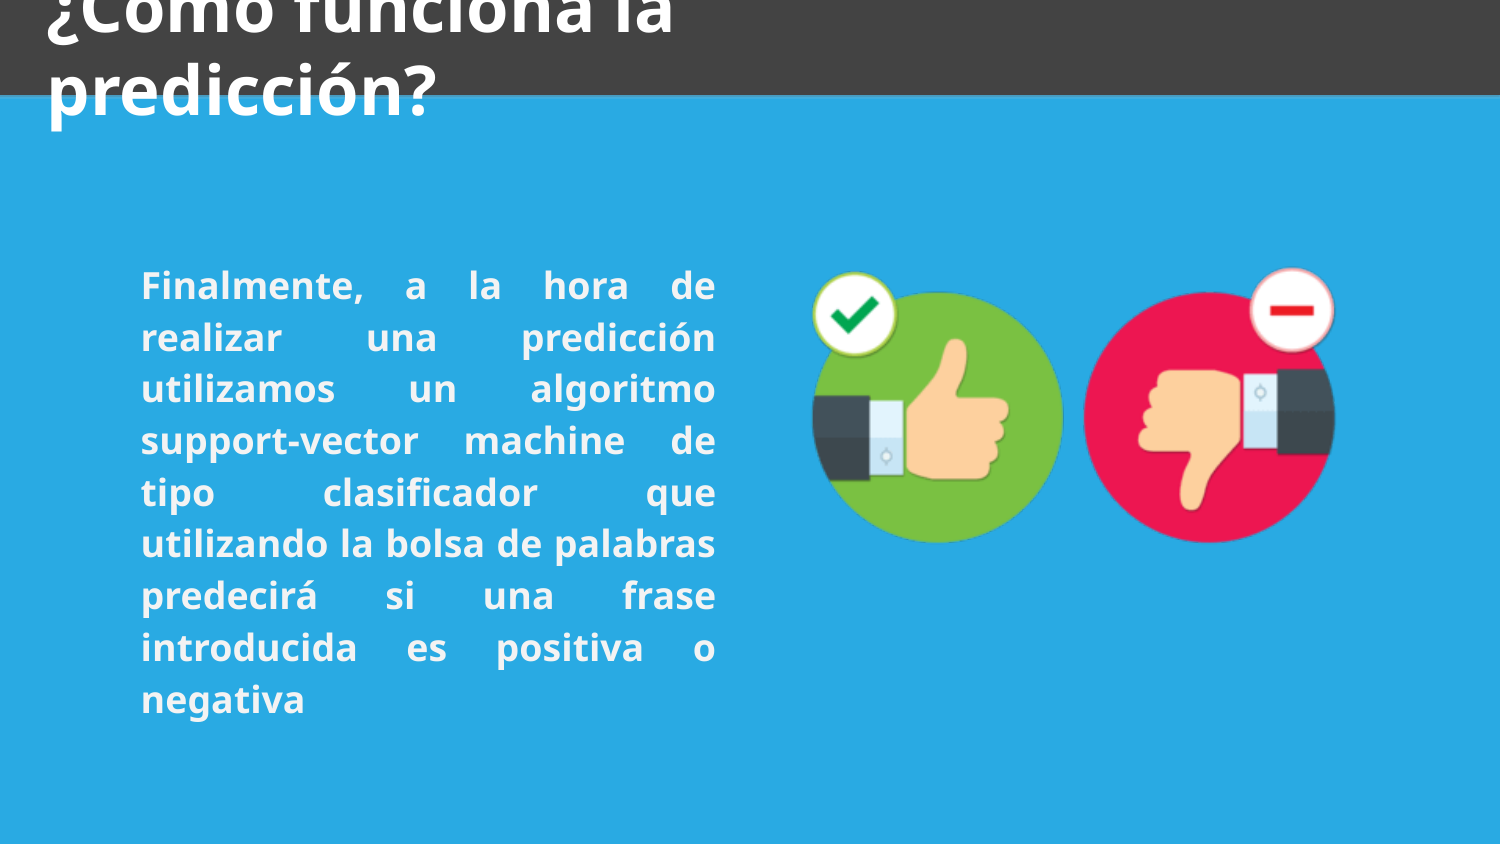

# ¿Cómo funciona la predicción?
Finalmente, a la hora de realizar una predicción utilizamos un algoritmo support-vector machine de tipo clasificador que utilizando la bolsa de palabras predecirá si una frase introducida es positiva o negativa